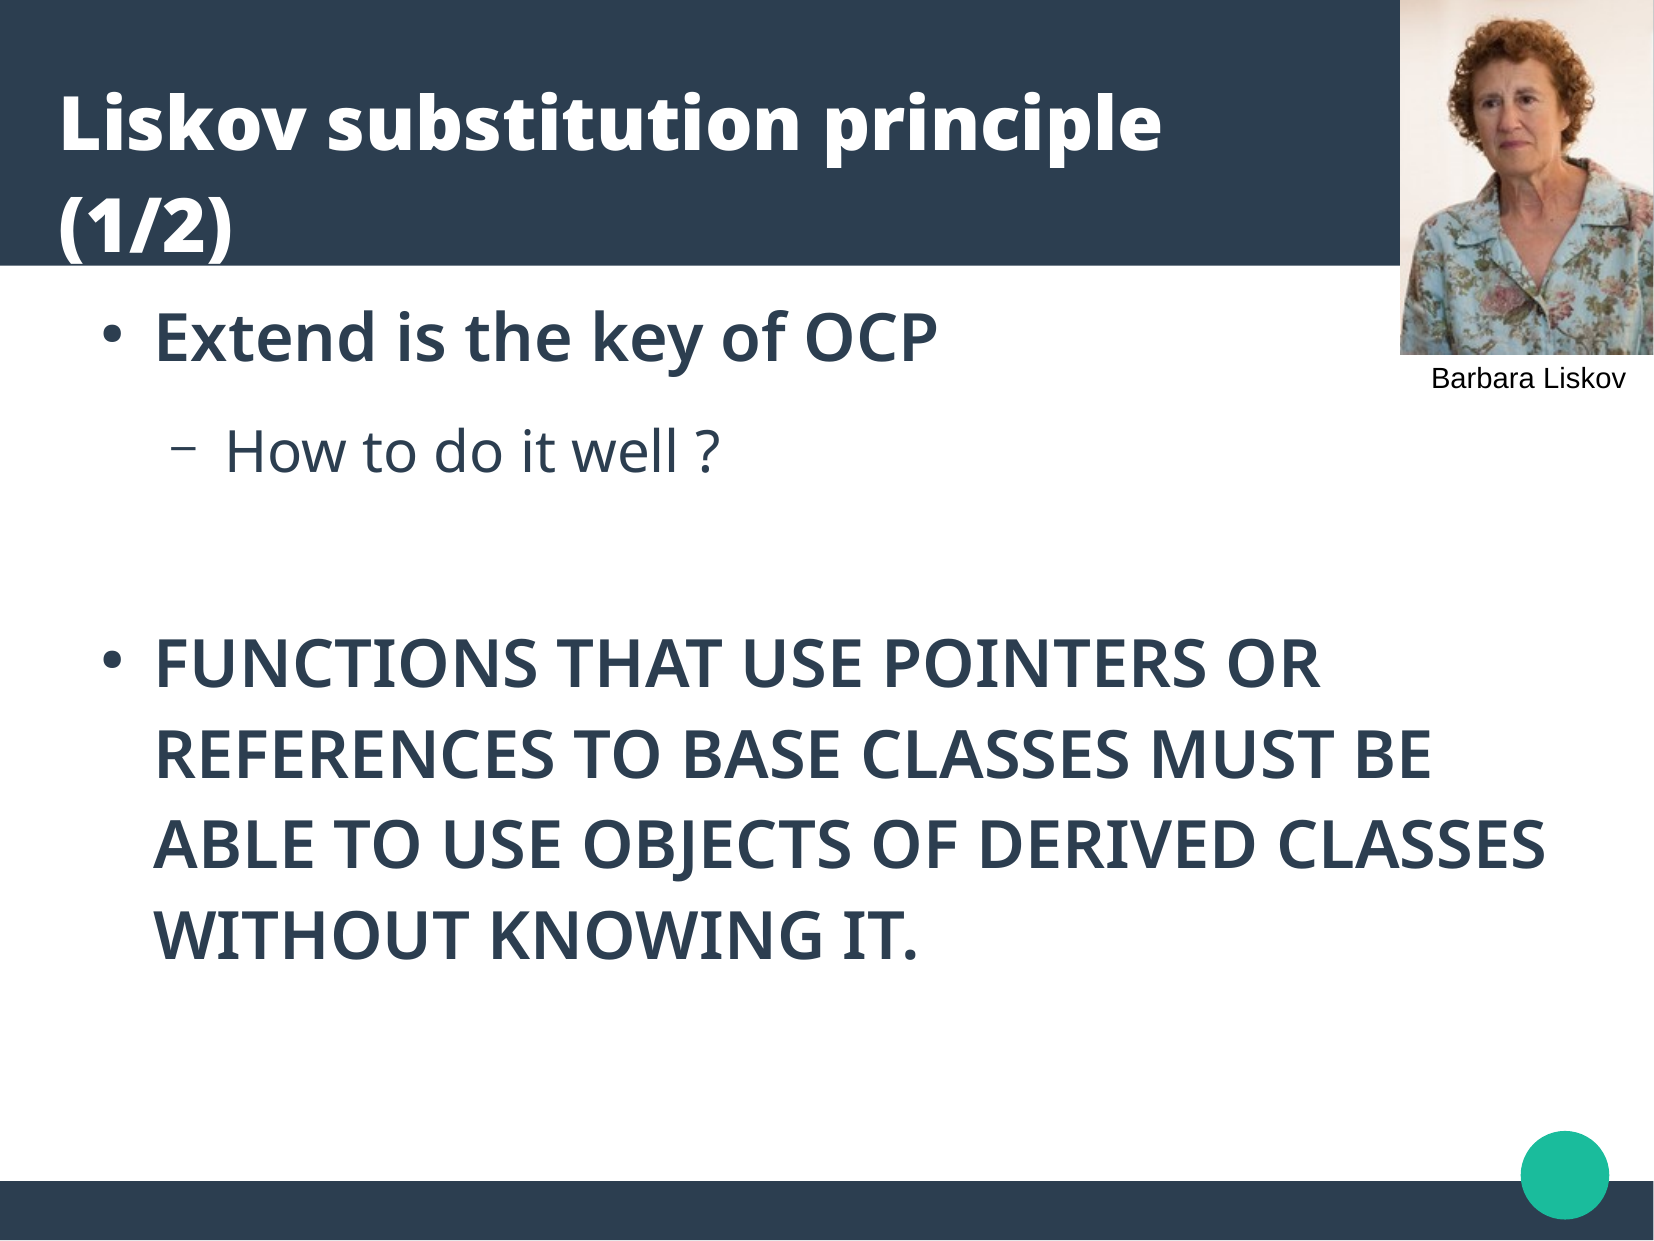

# Liskov substitution principle (1/2)
Extend is the key of OCP
How to do it well ?
FUNCTIONS THAT USE POINTERS OR REFERENCES TO BASE CLASSES MUST BE ABLE TO USE OBJECTS OF DERIVED CLASSES WITHOUT KNOWING IT.
Barbara Liskov